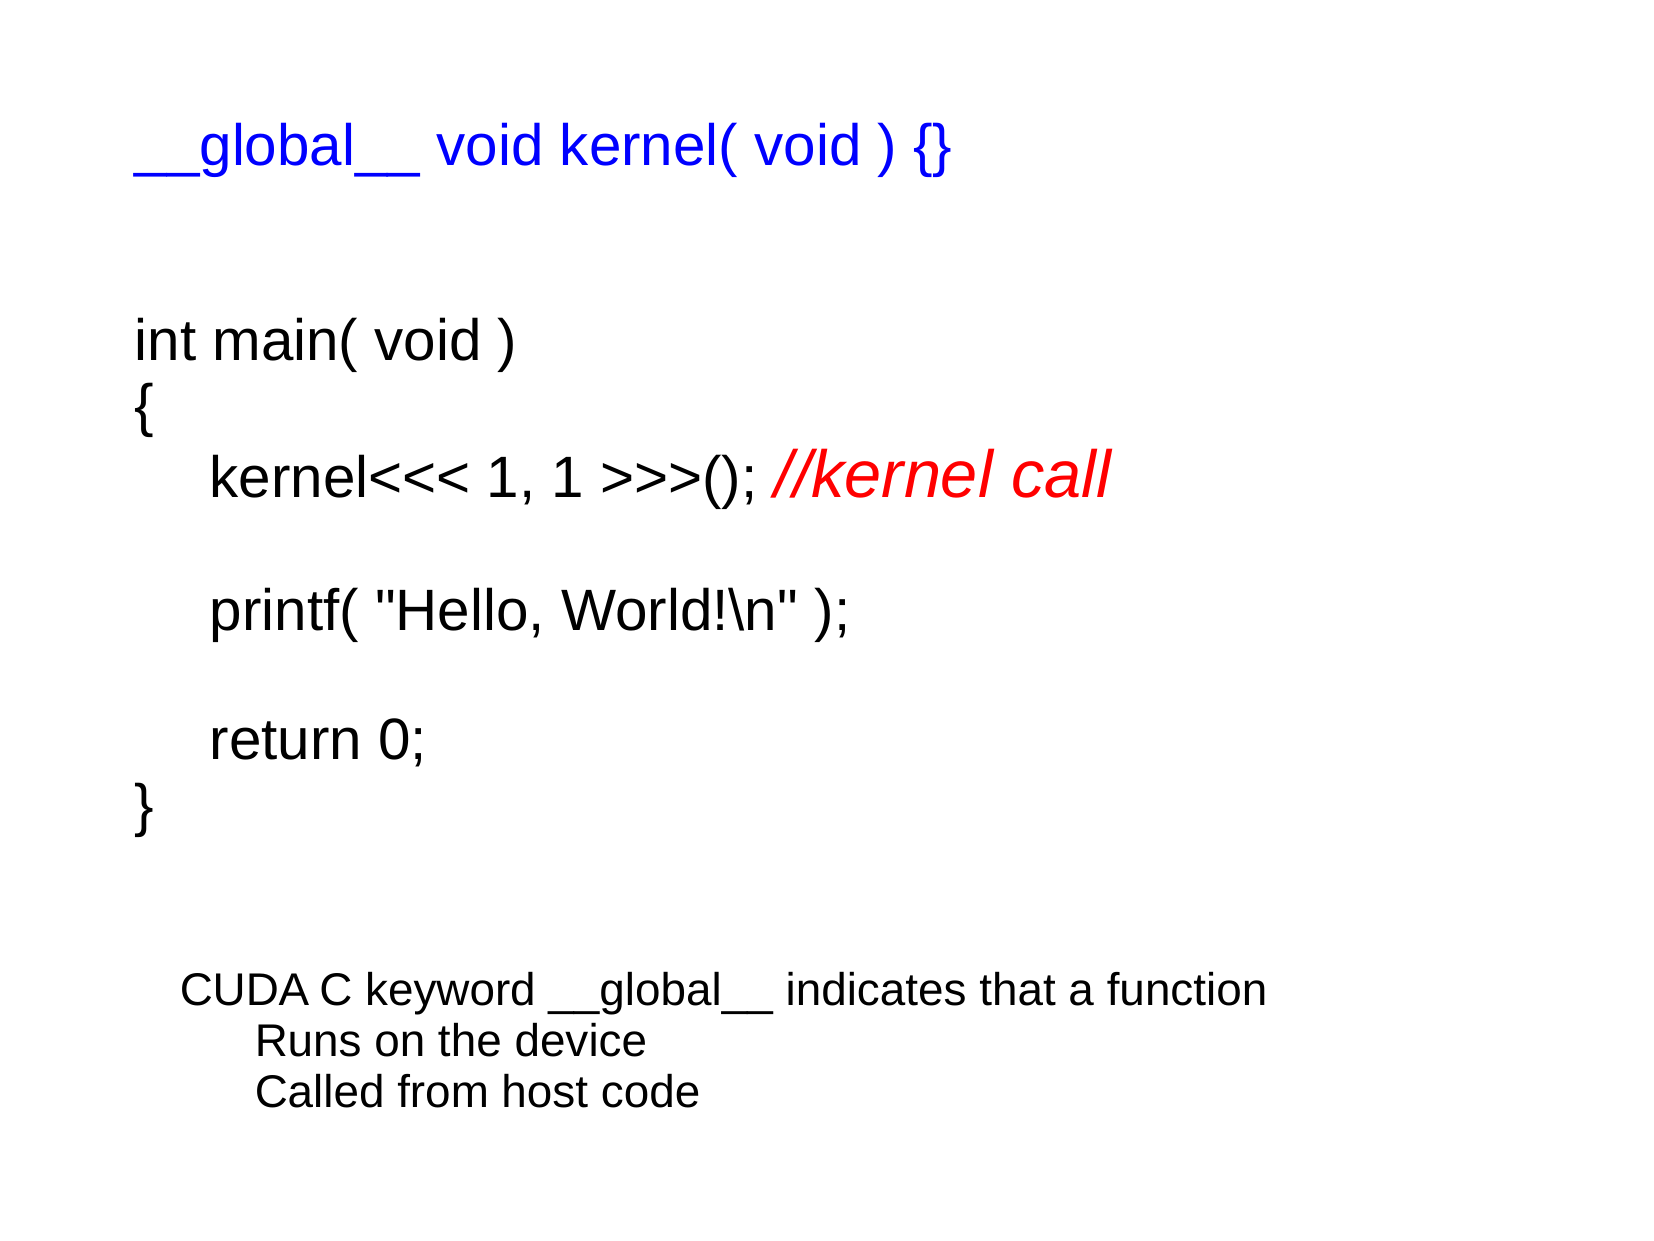

__global__ void kernel( void ) {}
int main( void )
{
	kernel<<< 1, 1 >>>(); //kernel call
	printf( "Hello, World!\n" );
	return 0;
}
CUDA C keyword __global__ indicates that a function
	Runs on the device
	Called from host code